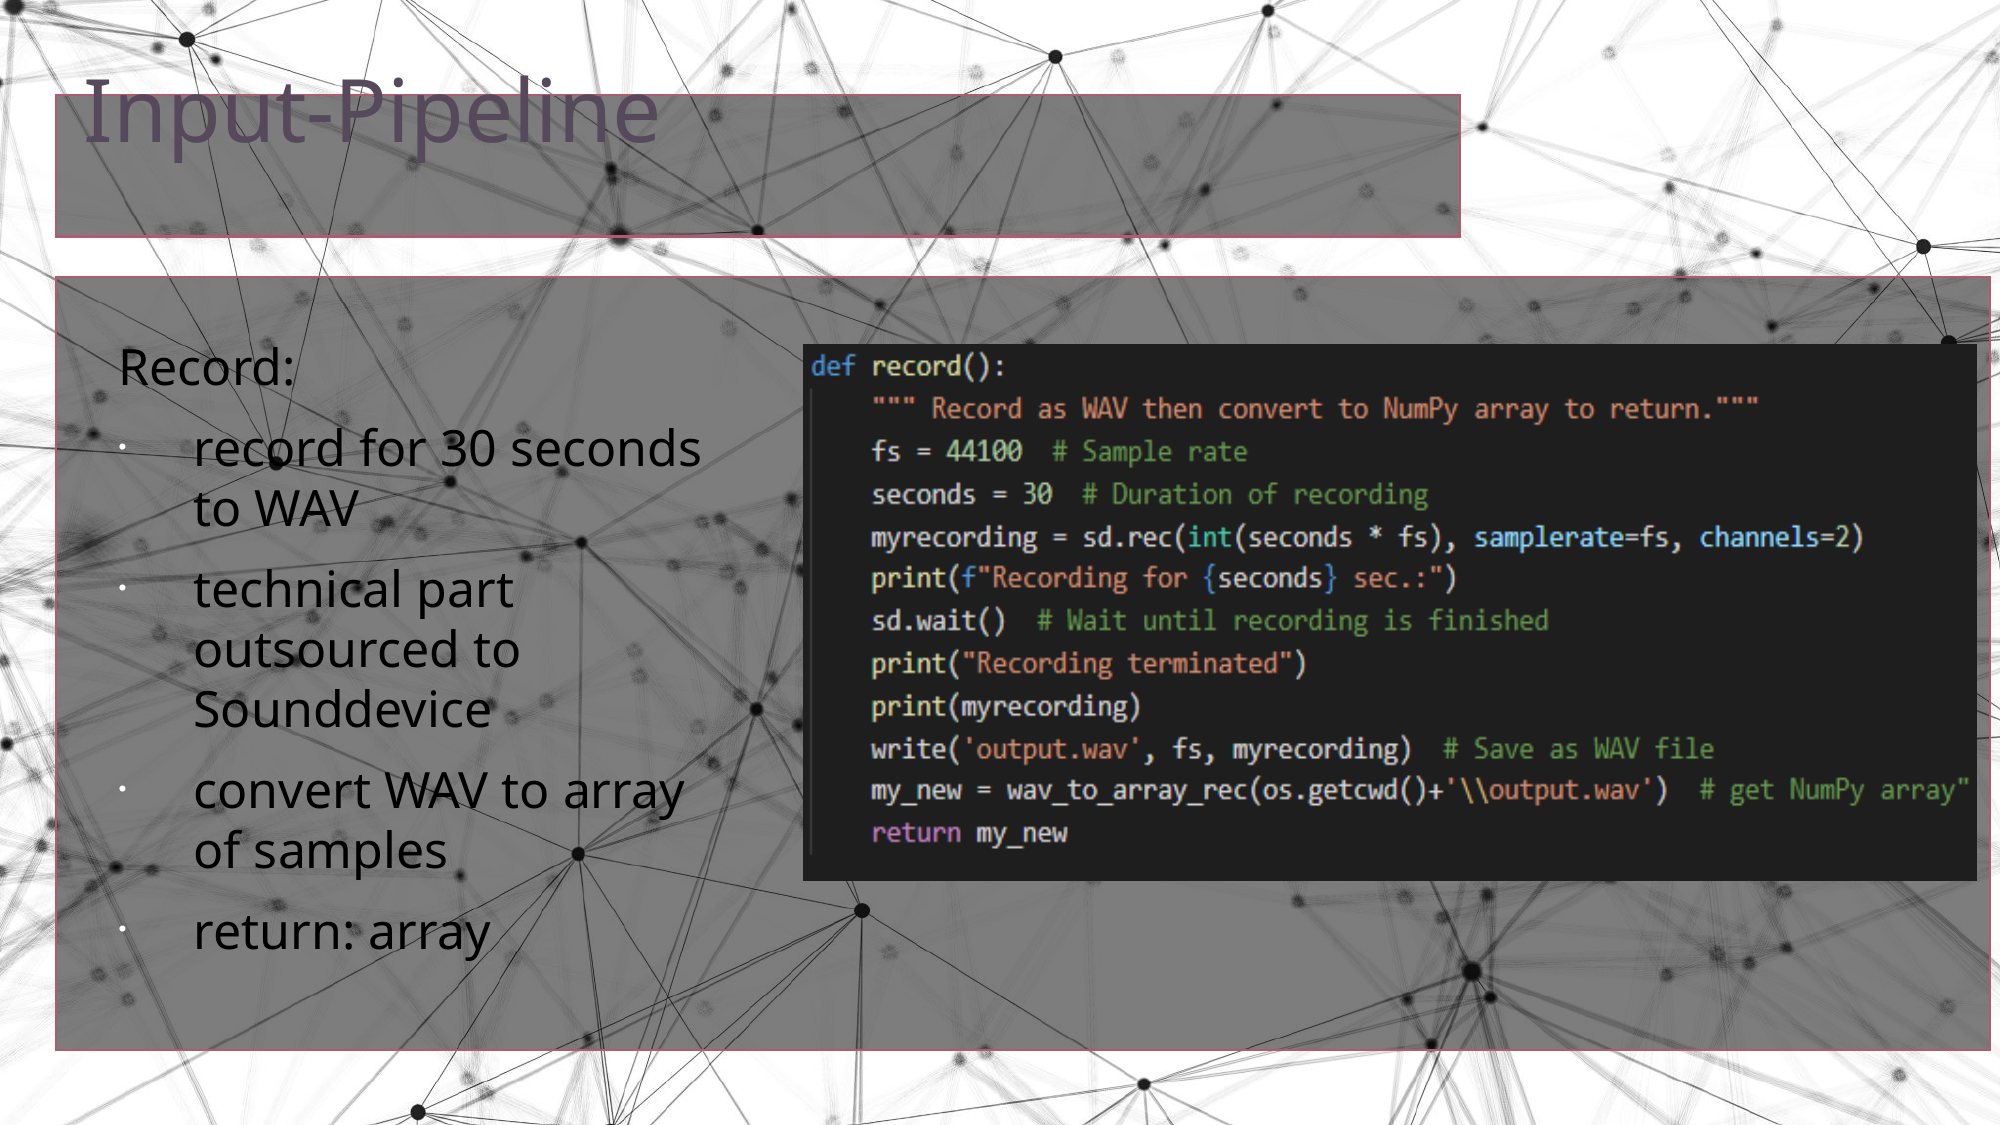

# Input-Pipeline
Record:
record for 30 seconds to WAV
technical part outsourced to Sounddevice
convert WAV to array of samples
return: array